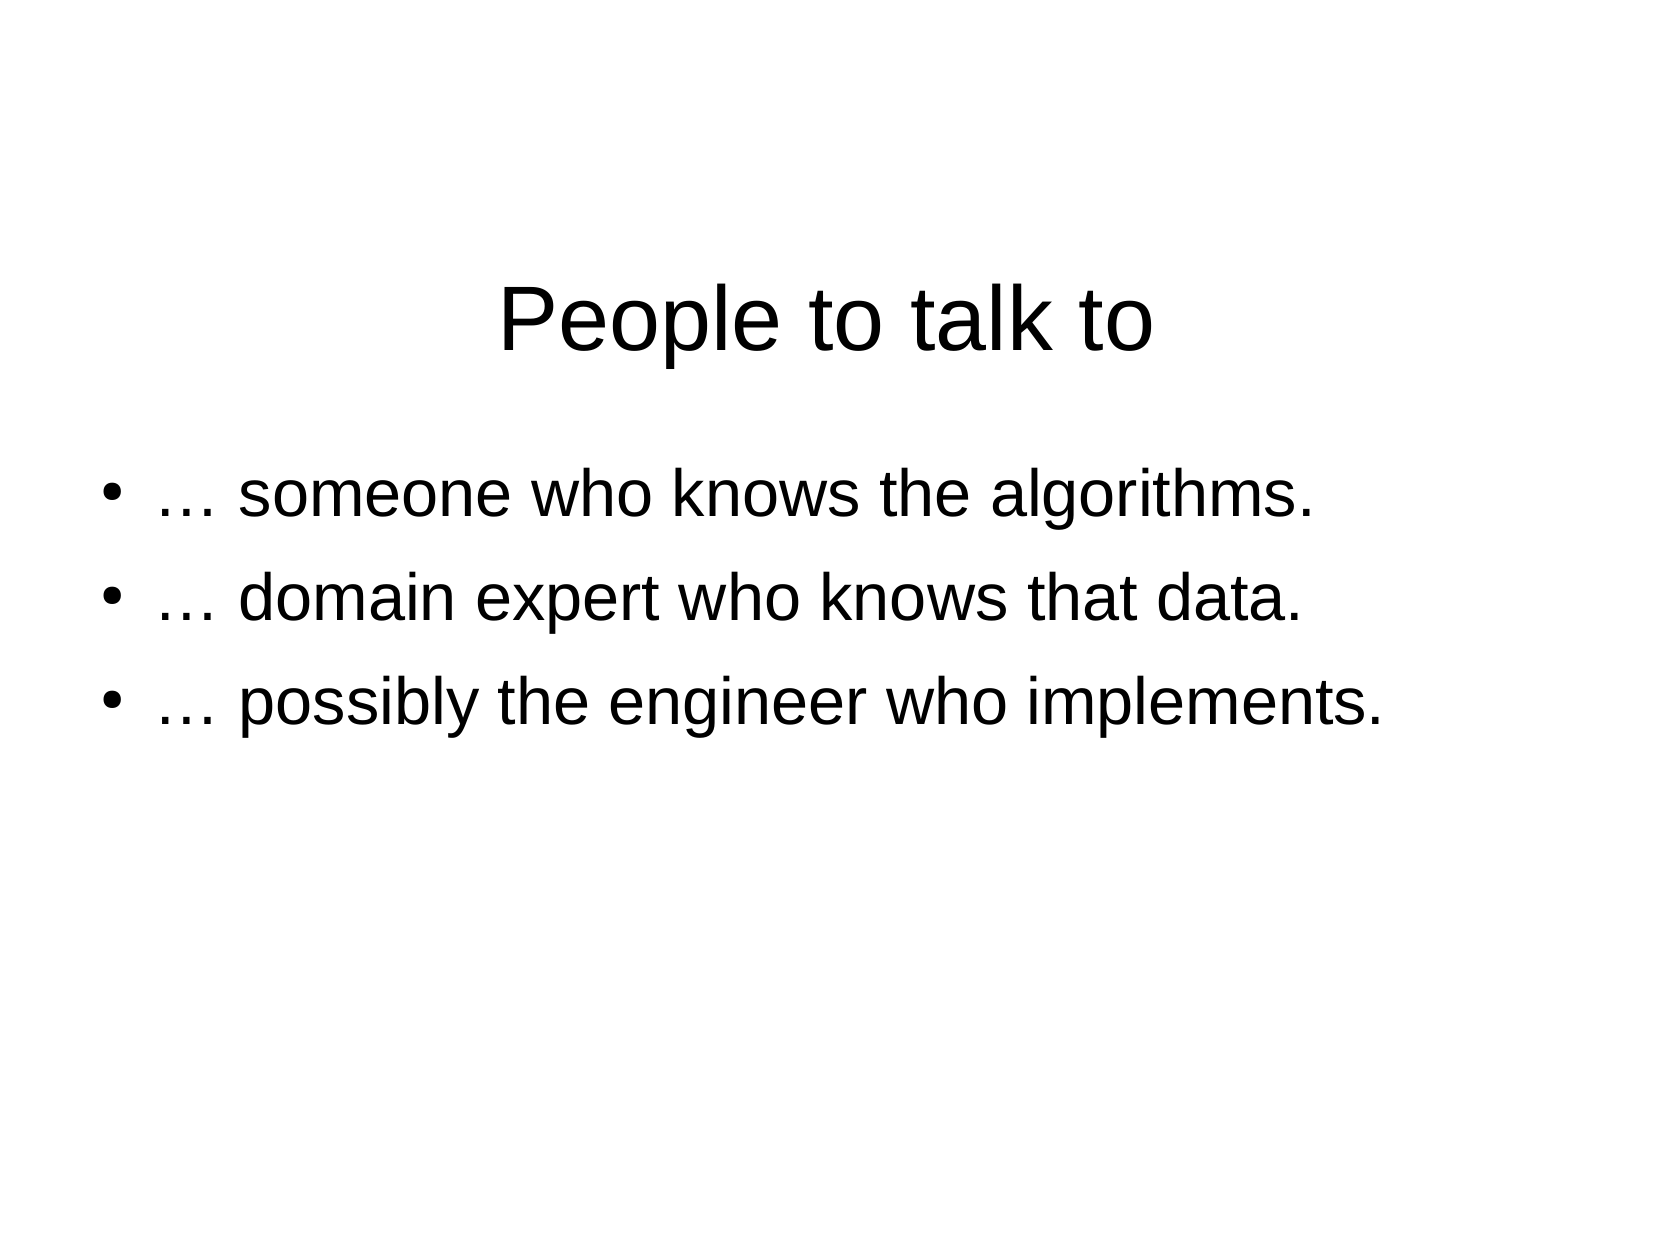

# People to talk to
… someone who knows the algorithms.
… domain expert who knows that data.
… possibly the engineer who implements.